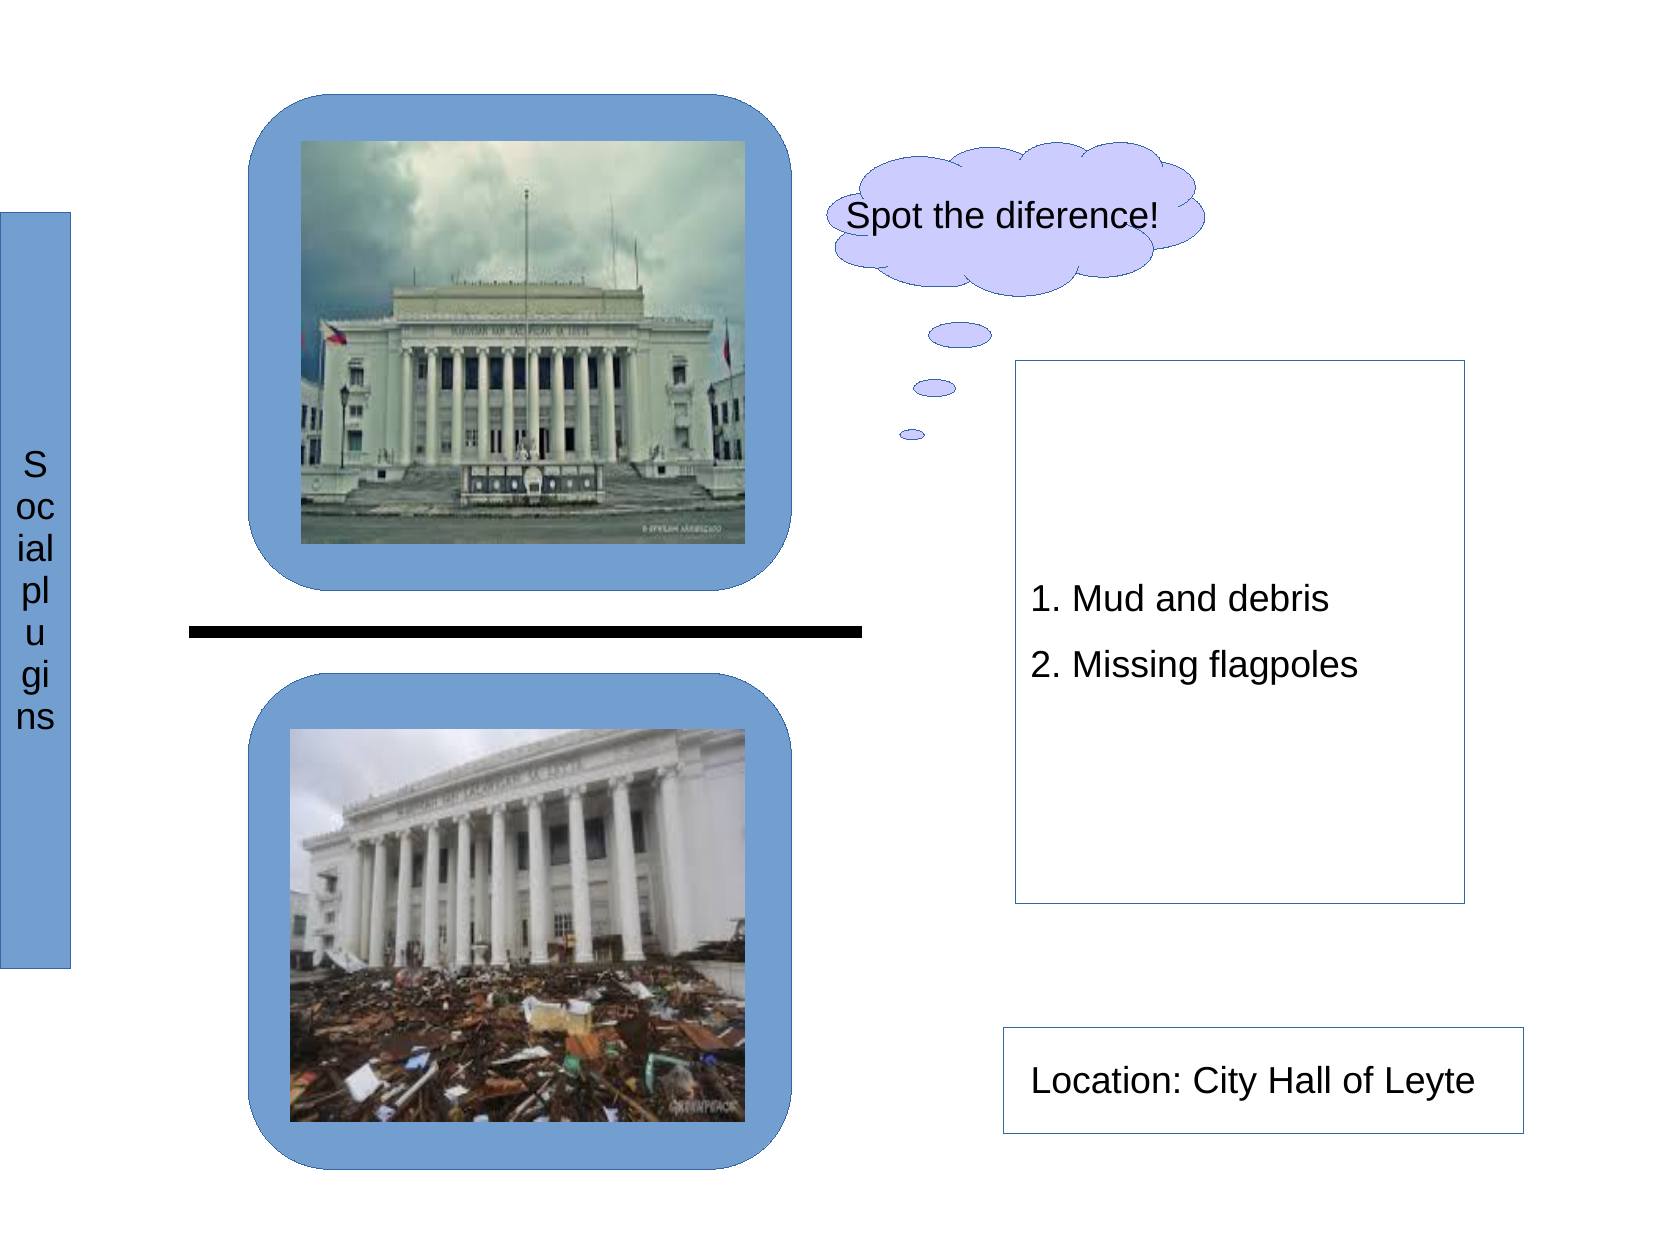

Spot the diference!
Social plugins
1. Mud and debris
2. Missing flagpoles
Location: City Hall of Leyte